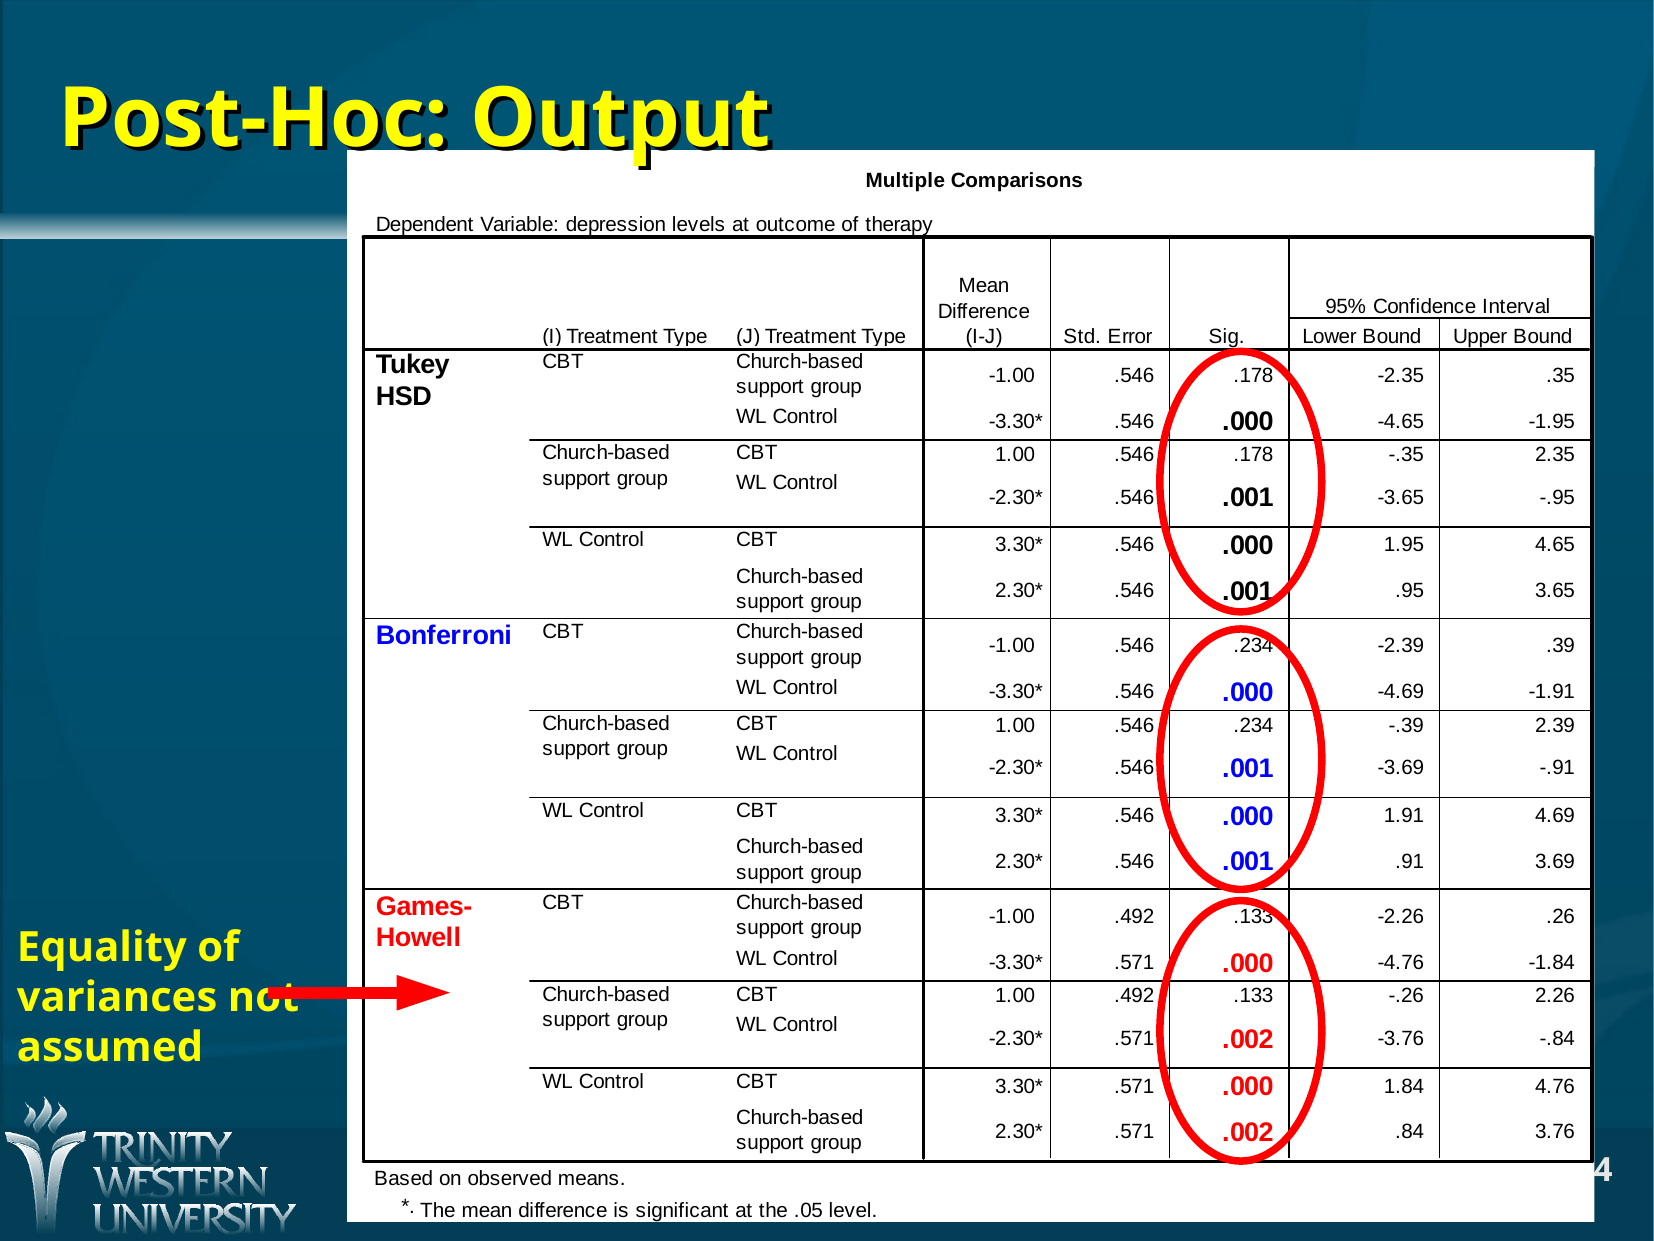

# Post-Hoc: Output
Equality of variances not assumed
CPSY501: ANOVA
21 Oct 2011
24